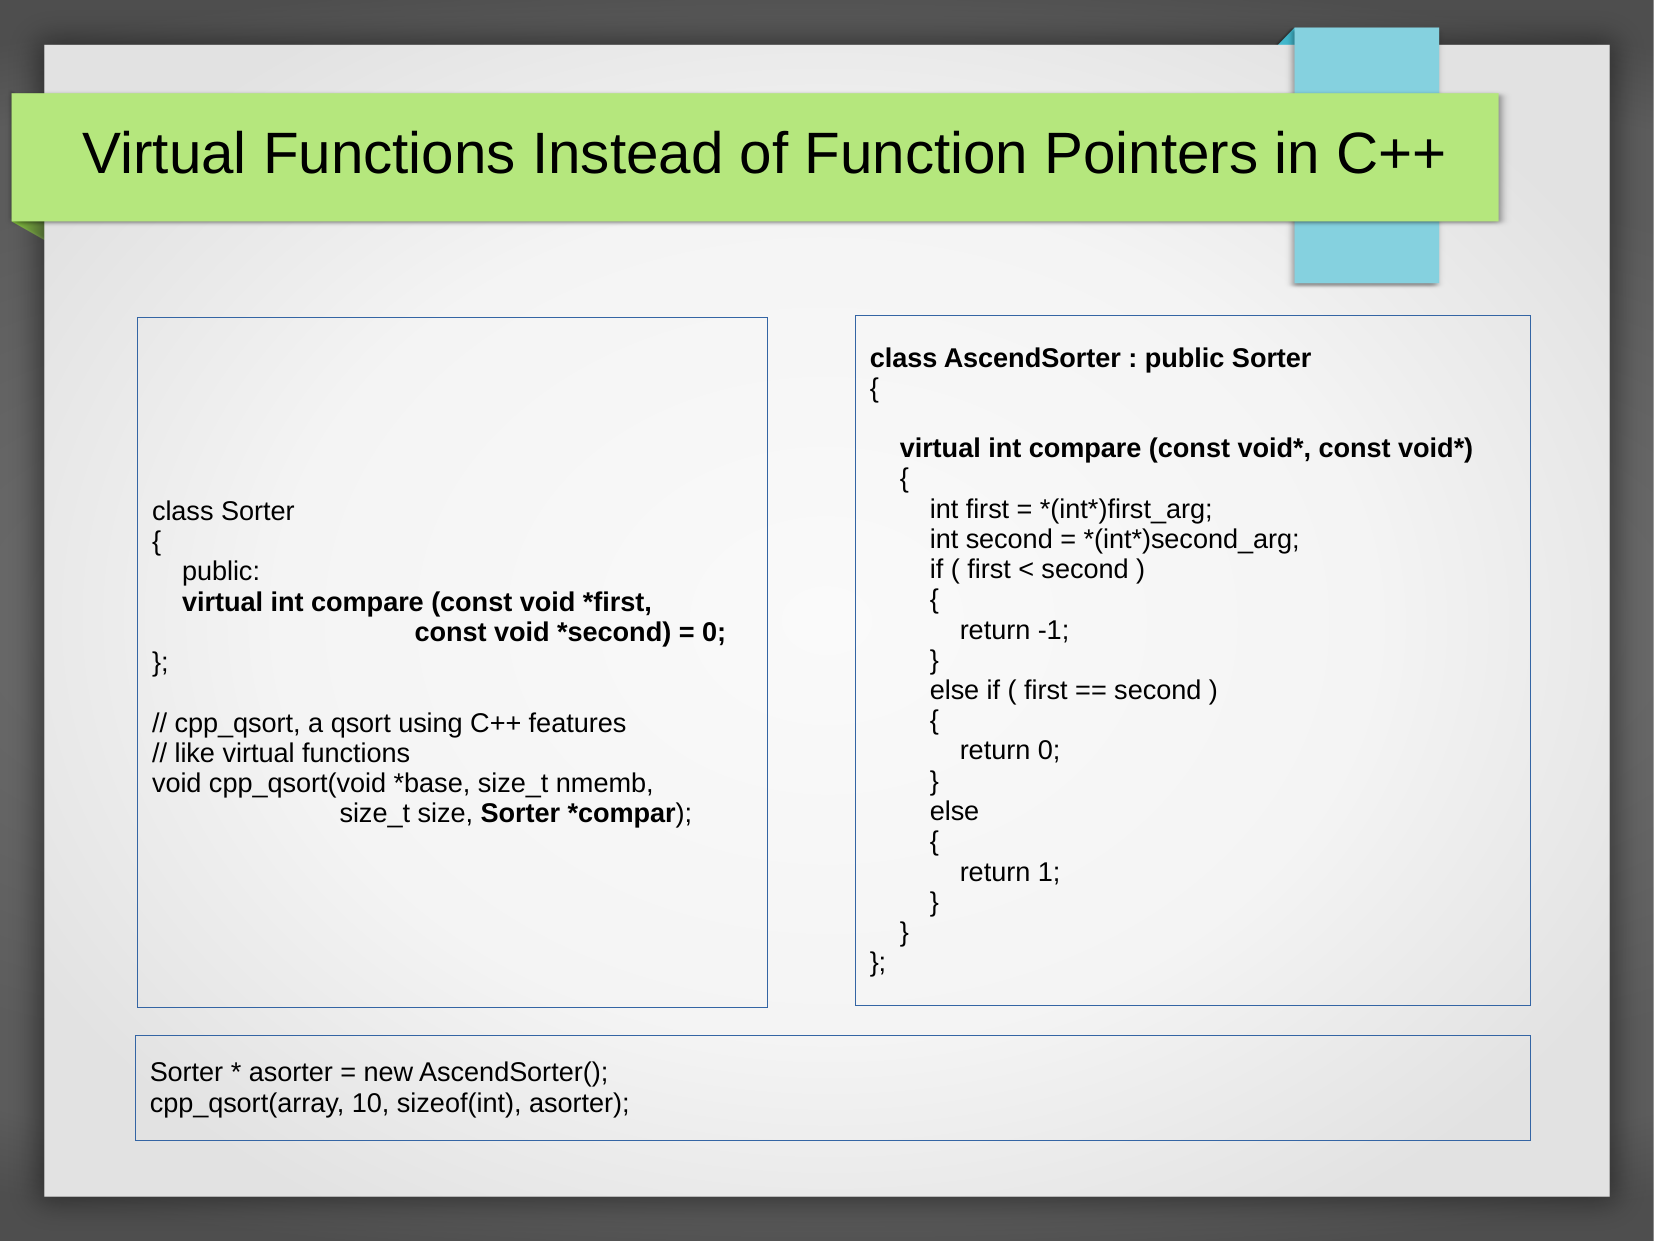

# Virtual Functions Instead of Function Pointers in C++
class AscendSorter : public Sorter
{
 virtual int compare (const void*, const void*)
 {
 int first = *(int*)first_arg;
 int second = *(int*)second_arg;
 if ( first < second )
 {
 return -1;
 }
 else if ( first == second )
 {
 return 0;
 }
 else
 {
 return 1;
 }
 }
};
class Sorter
{
 public:
 virtual int compare (const void *first,
 const void *second) = 0;
};
// cpp_qsort, a qsort using C++ features
// like virtual functions
void cpp_qsort(void *base, size_t nmemb,
 size_t size, Sorter *compar);
Sorter * asorter = new AscendSorter();
cpp_qsort(array, 10, sizeof(int), asorter);